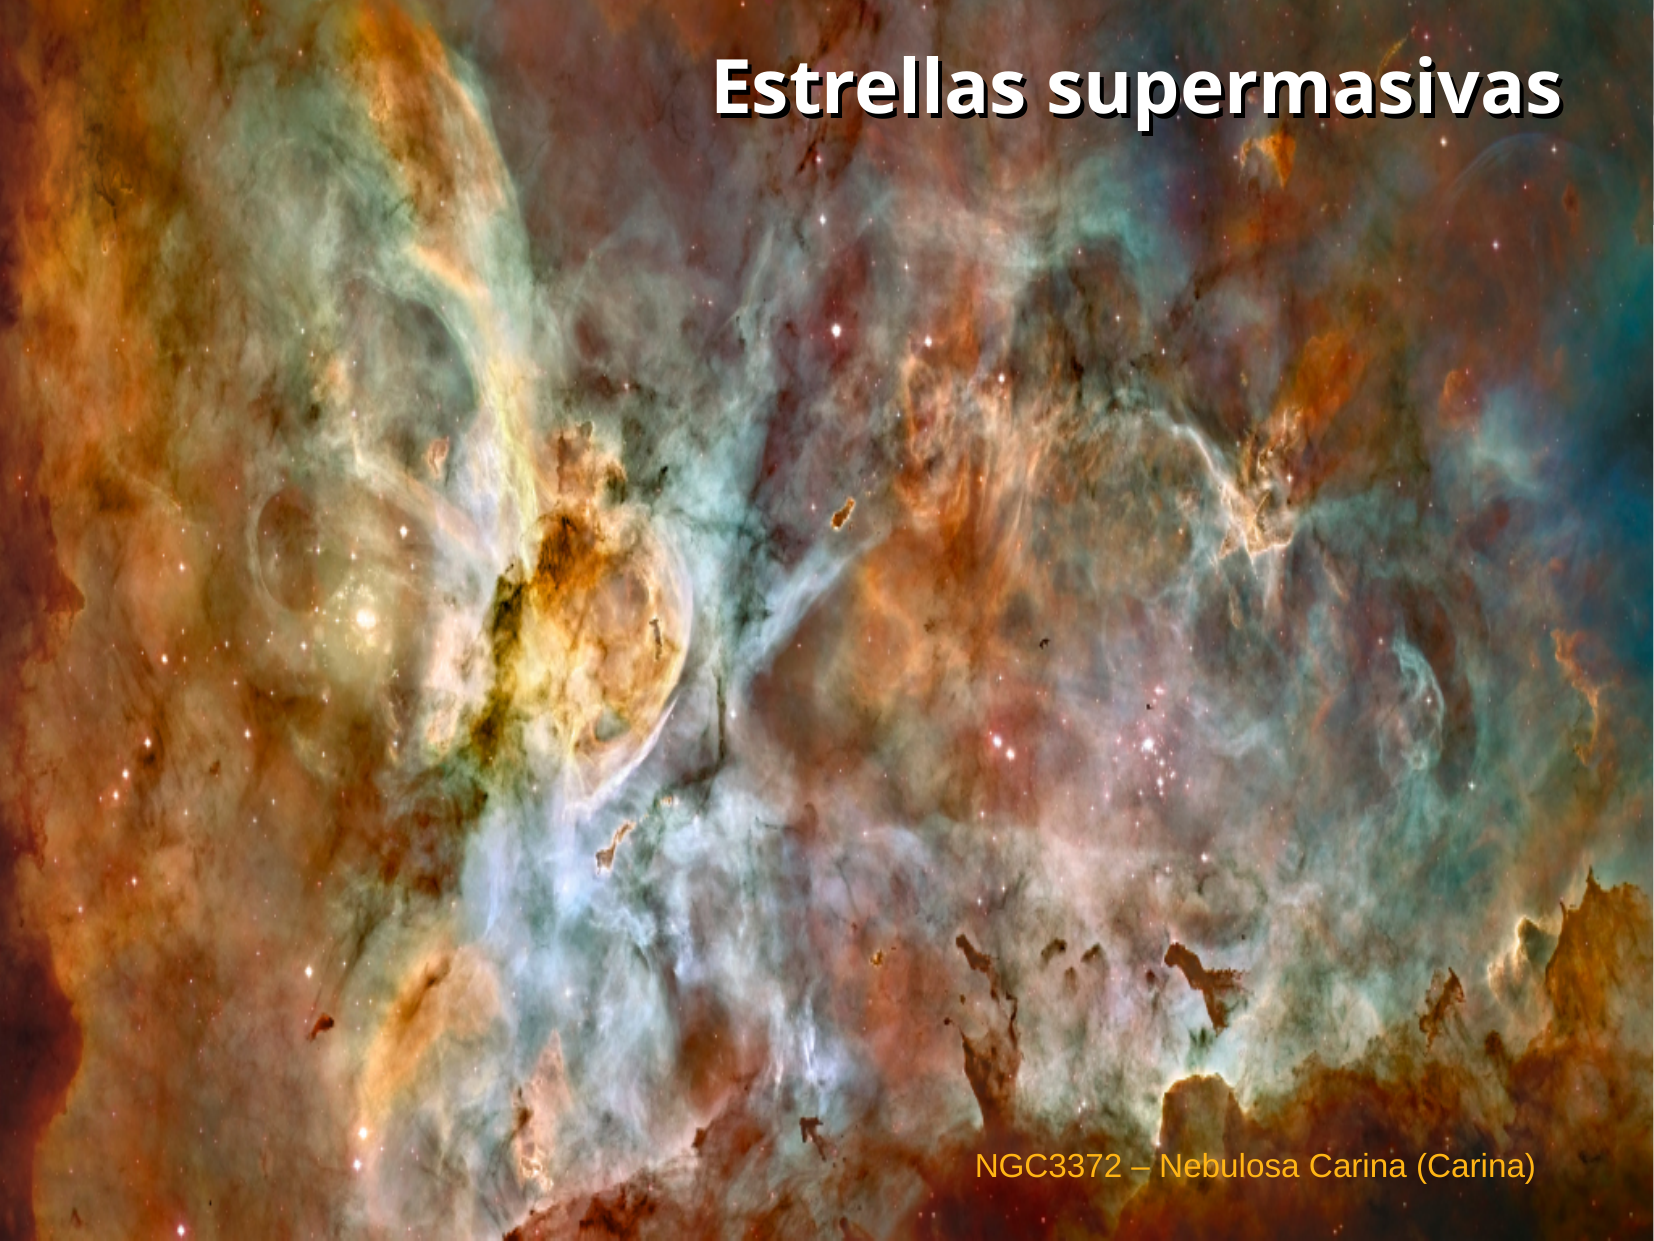

# Estrellas supermasivas
NGC3372 – Nebulosa Carina (Carina)
Oct 09, 2019
Asorey IPAC 2019 U02C03
17